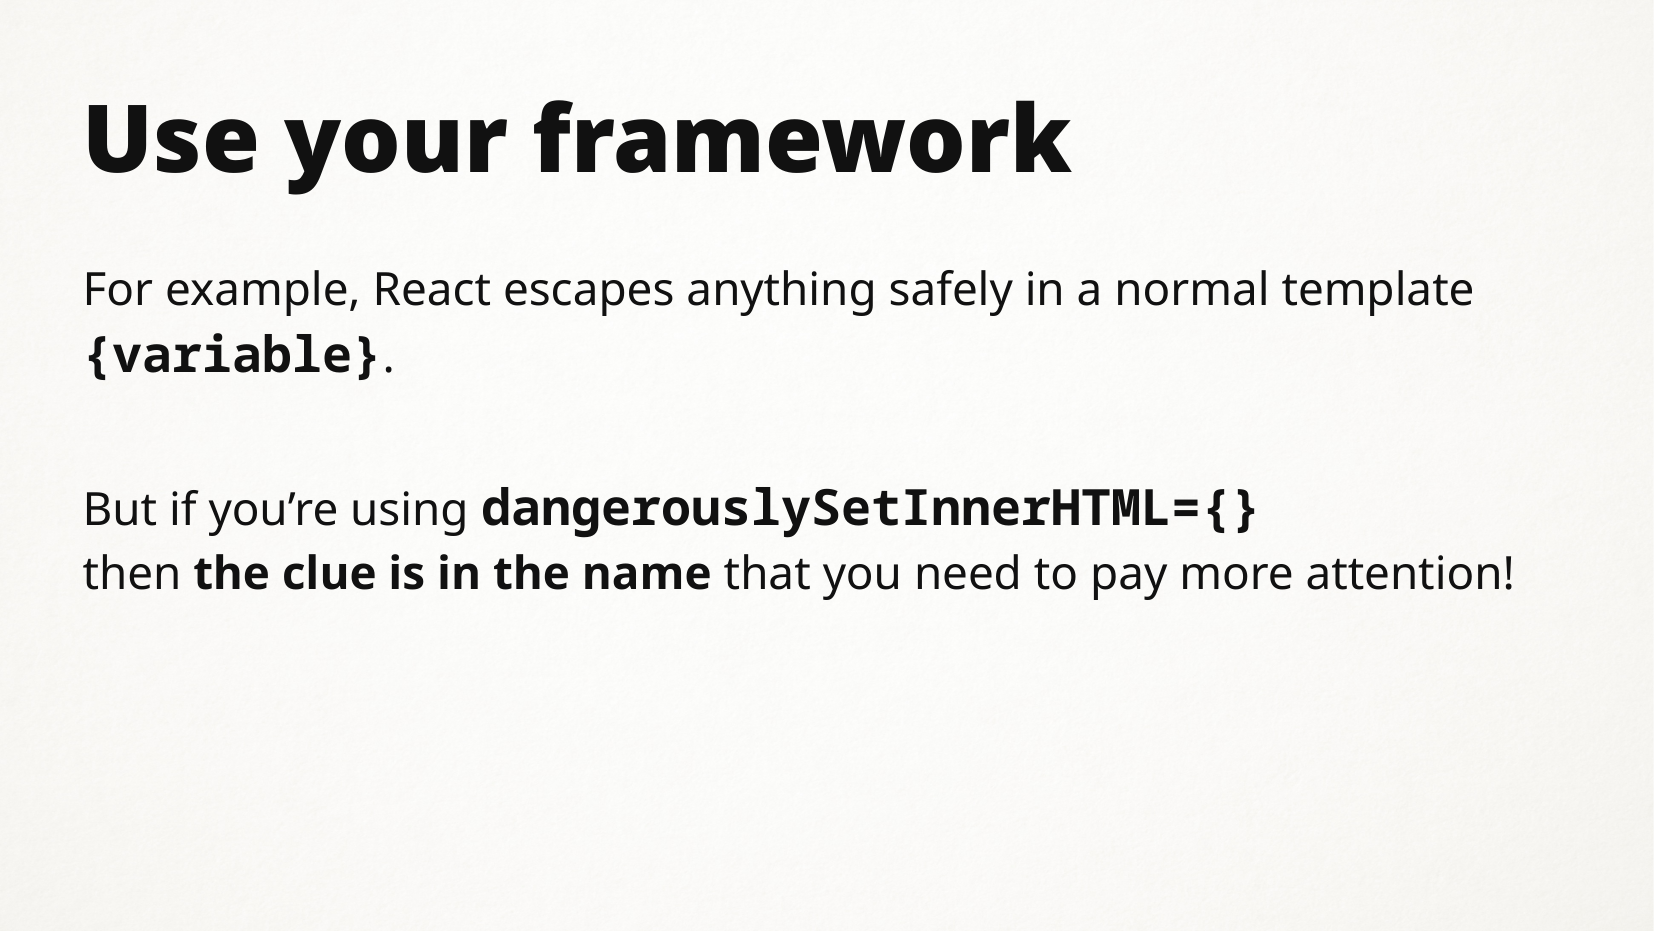

# Use your framework
For example, React escapes anything safely in a normal template {variable}.
But if you’re using dangerouslySetInnerHTML={}
then the clue is in the name that you need to pay more attention!